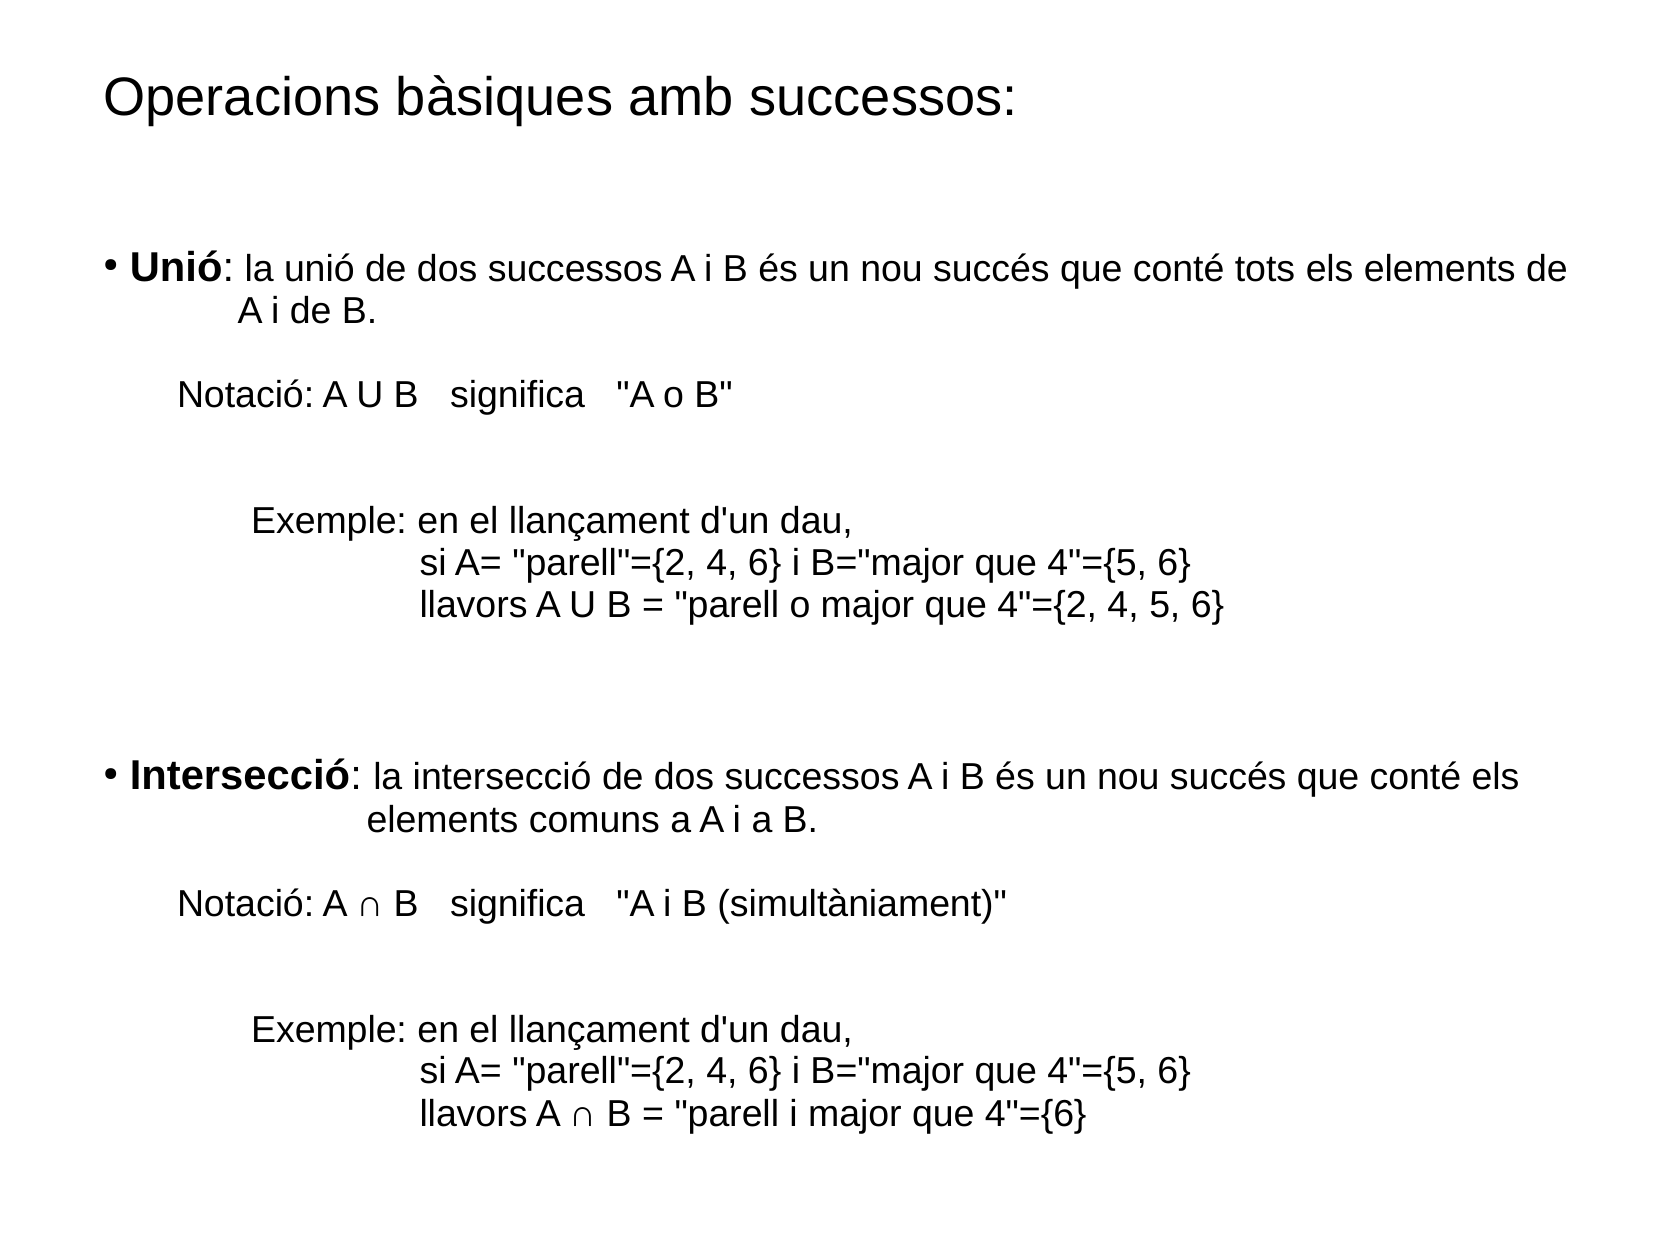

Operacions bàsiques amb successos:
 Unió: la unió de dos successos A i B és un nou succés que conté tots els elements de 	 	 A i de B.
	Notació: A U B significa "A o B"
		Exemple: en el llançament d'un dau,
				 si A= "parell"={2, 4, 6} i B="major que 4"={5, 6}
			 	 llavors A U B = "parell o major que 4"={2, 4, 5, 6}
 Intersecció: la intersecció de dos successos A i B és un nou succés que conté els 				 elements comuns a A i a B.
	Notació: A ∩ B significa "A i B (simultàniament)"
		Exemple: en el llançament d'un dau,
				 si A= "parell"={2, 4, 6} i B="major que 4"={5, 6}
			 	 llavors A ∩ B = "parell i major que 4"={6}